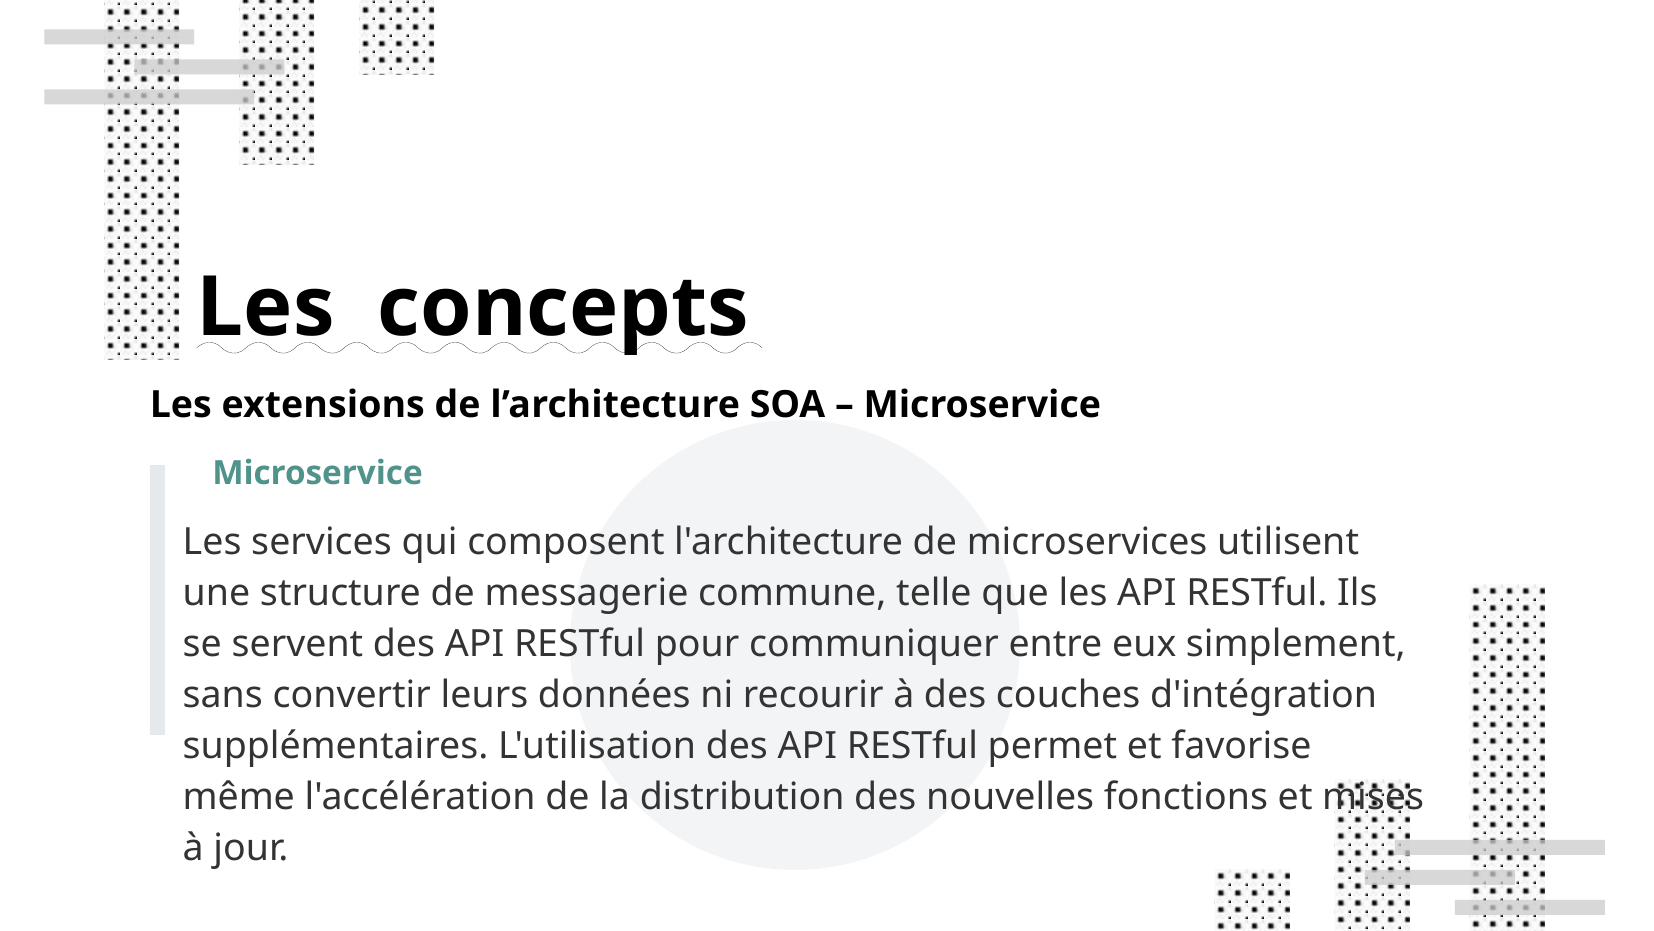

Les concepts
Les extensions de l’architecture SOA – Microservice
Microservice
Les services qui composent l'architecture de microservices utilisent une structure de messagerie commune, telle que les API RESTful. Ils se servent des API RESTful pour communiquer entre eux simplement, sans convertir leurs données ni recourir à des couches d'intégration supplémentaires. L'utilisation des API RESTful permet et favorise même l'accélération de la distribution des nouvelles fonctions et mises à jour.